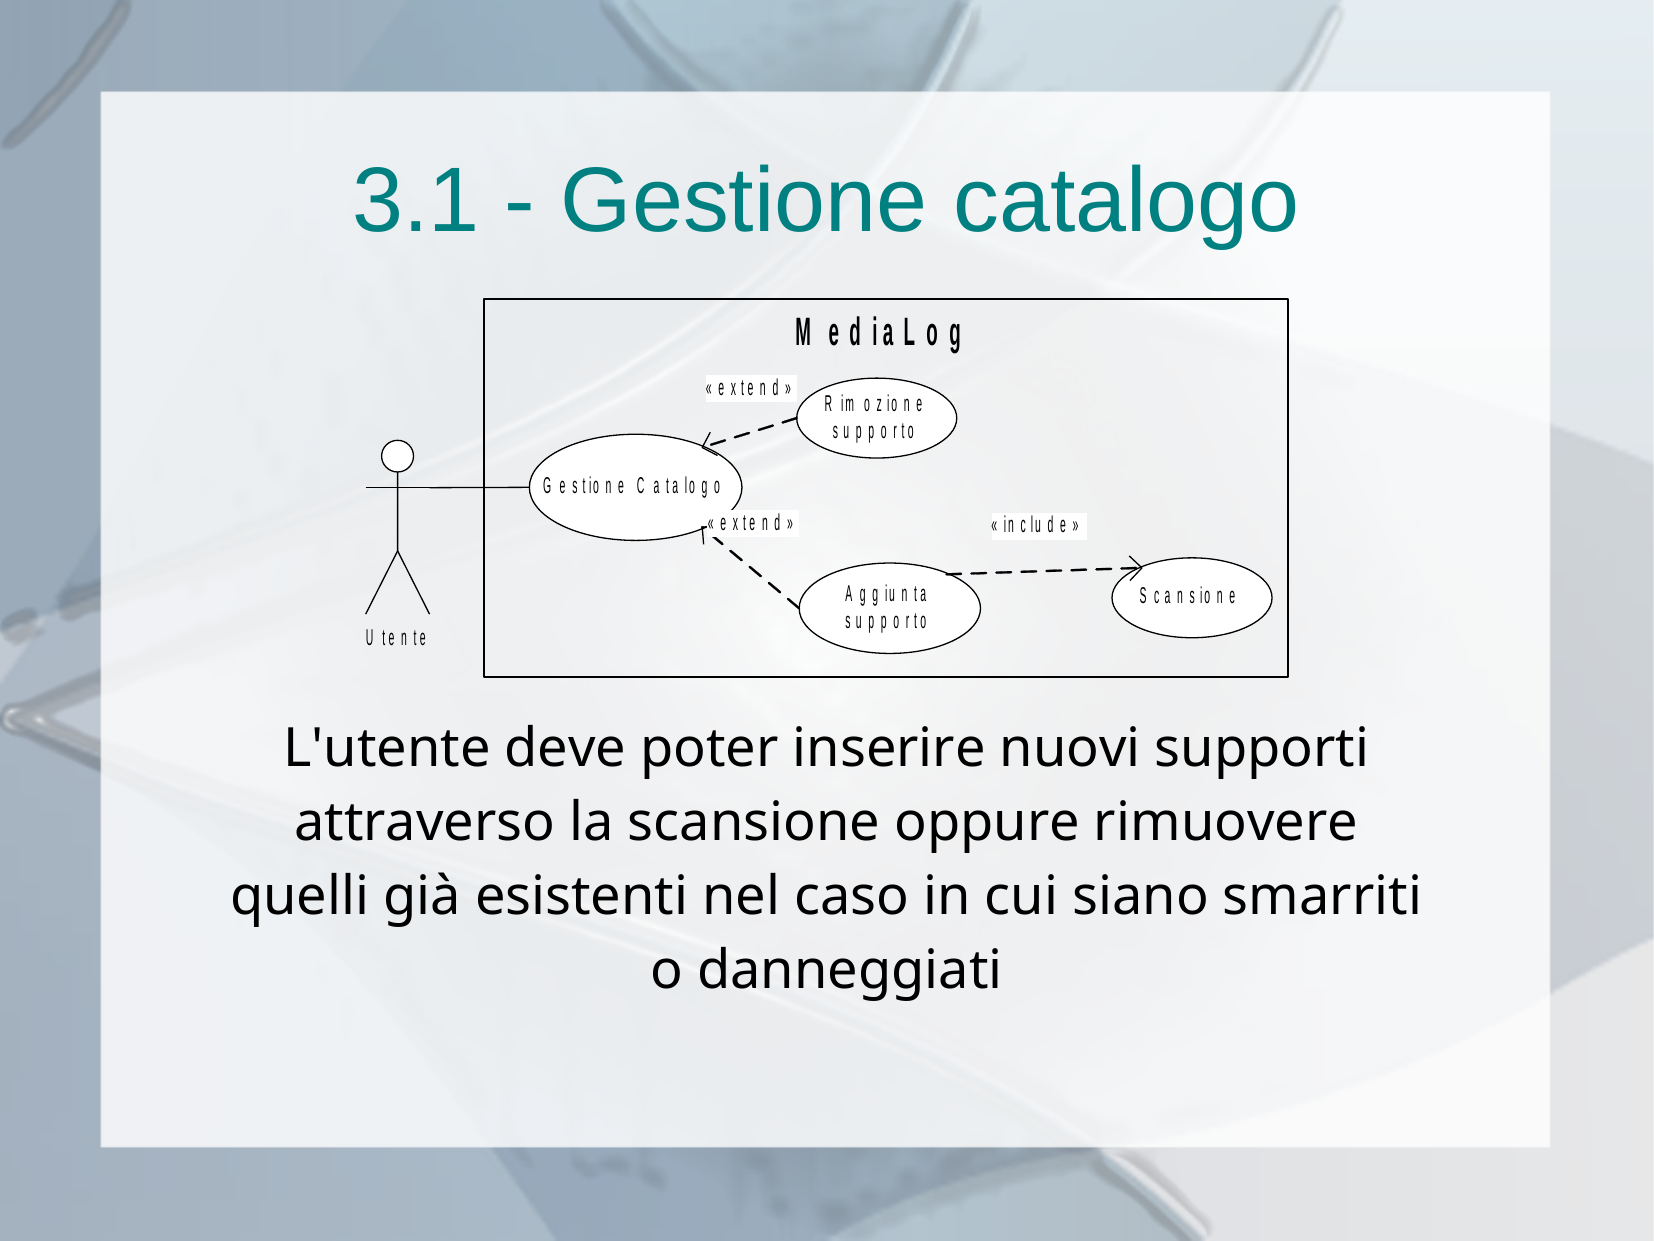

# 3.1 - Gestione catalogo
L'utente deve poter inserire nuovi supporti attraverso la scansione oppure rimuovere quelli già esistenti nel caso in cui siano smarriti o danneggiati